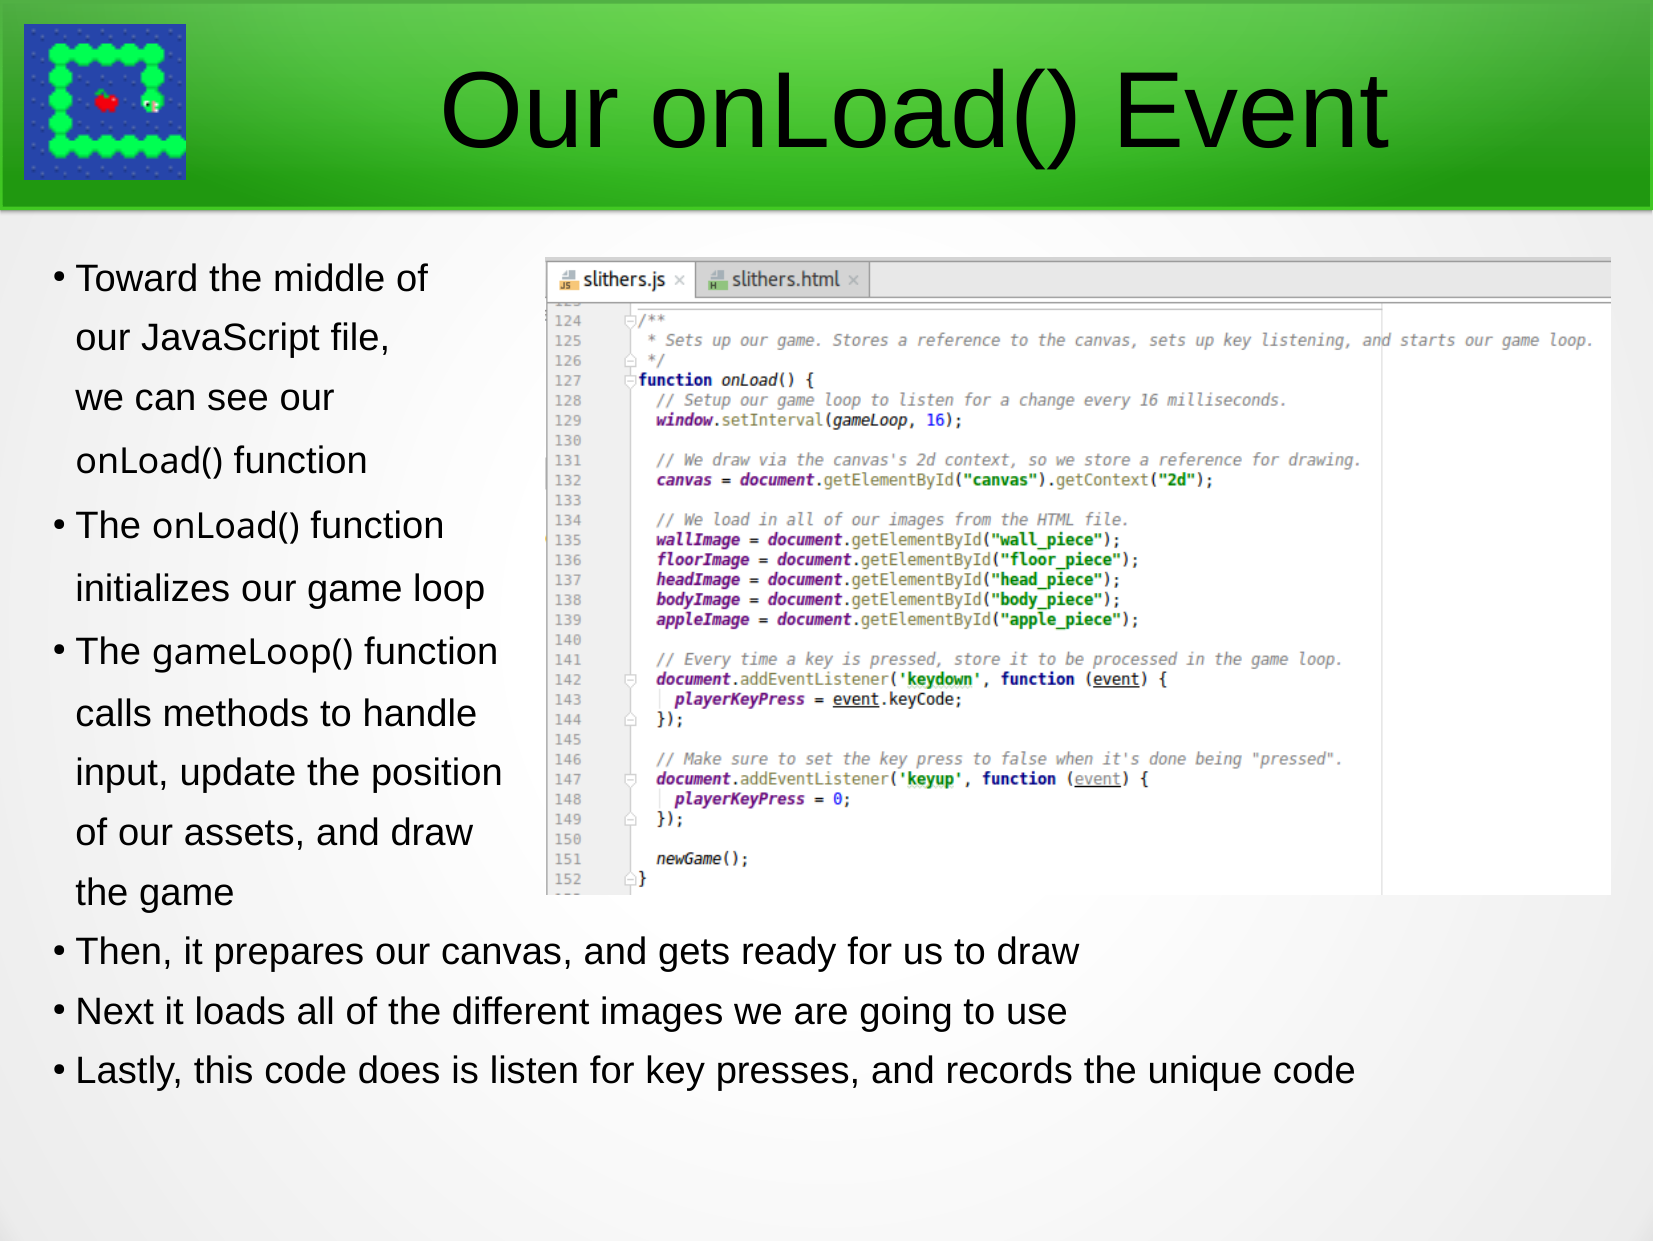

# Our onLoad() Event
Toward the middle of
our JavaScript file,
we can see our
onLoad() function
The onLoad() function
initializes our game loop
The gameLoop() function
calls methods to handle
input, update the position
of our assets, and draw
the game
Then, it prepares our canvas, and gets ready for us to draw
Next it loads all of the different images we are going to use
Lastly, this code does is listen for key presses, and records the unique code